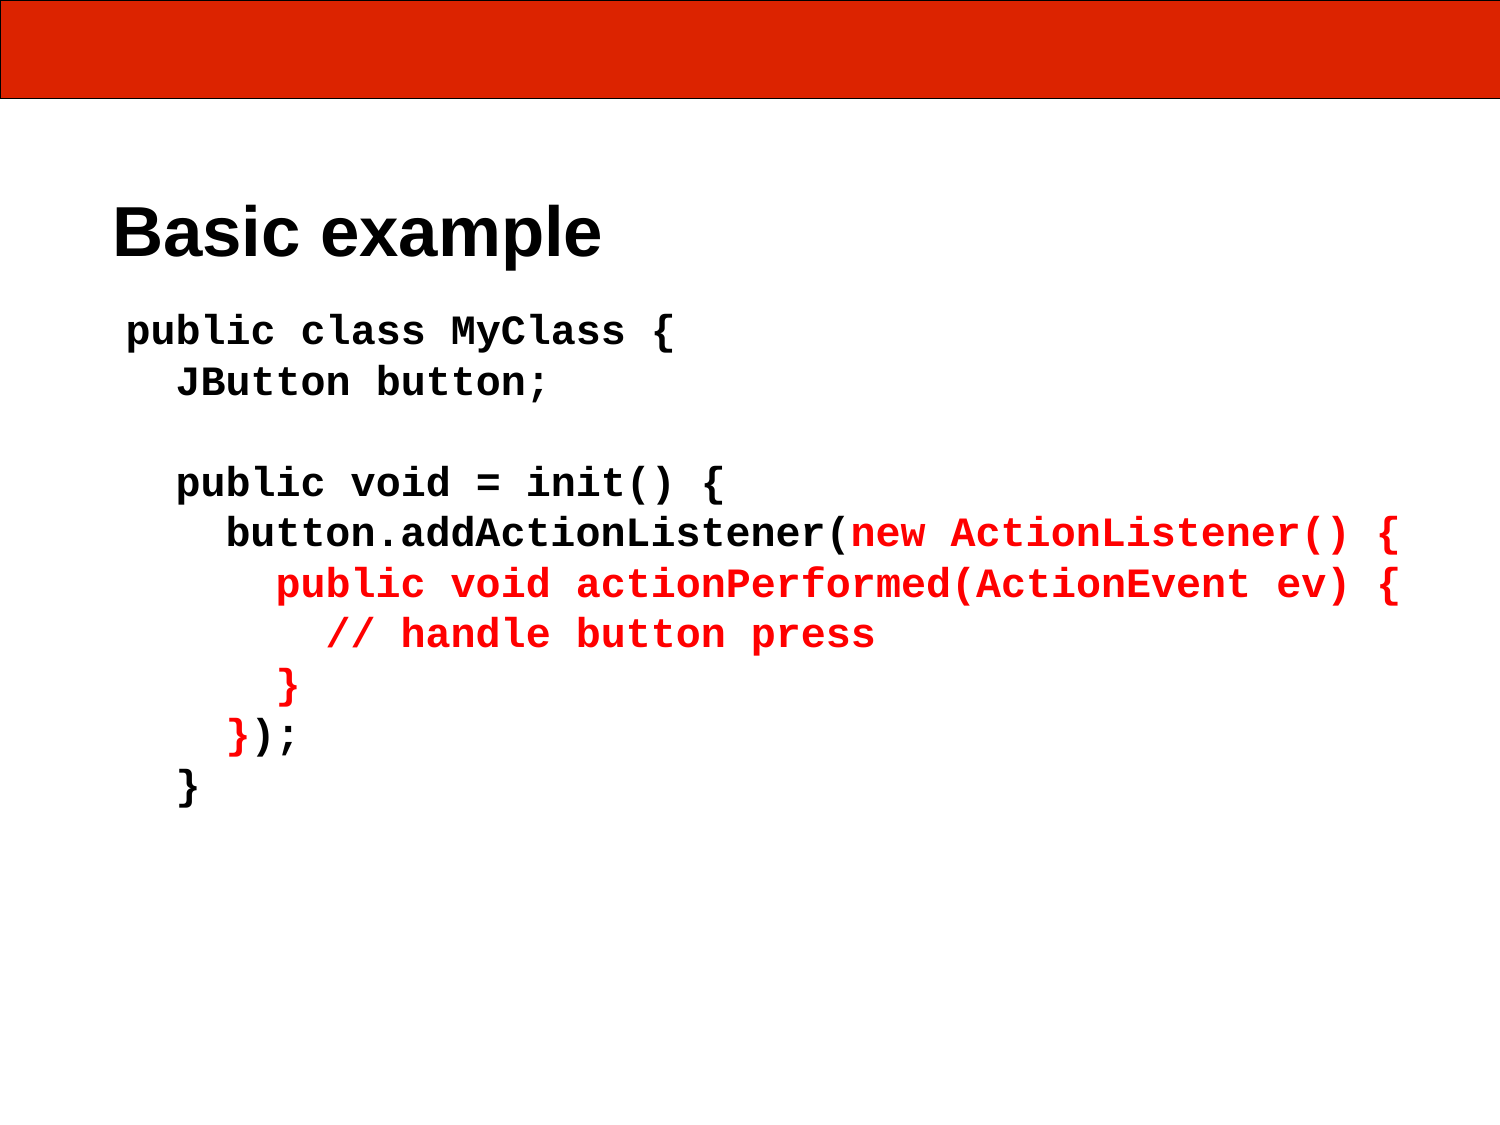

# Basic example
public class MyClass {
 JButton button;
 public void = init() {
 button.addActionListener(new ActionListener() {
 public void actionPerformed(ActionEvent ev) {
 // handle button press
 }
 });
 }